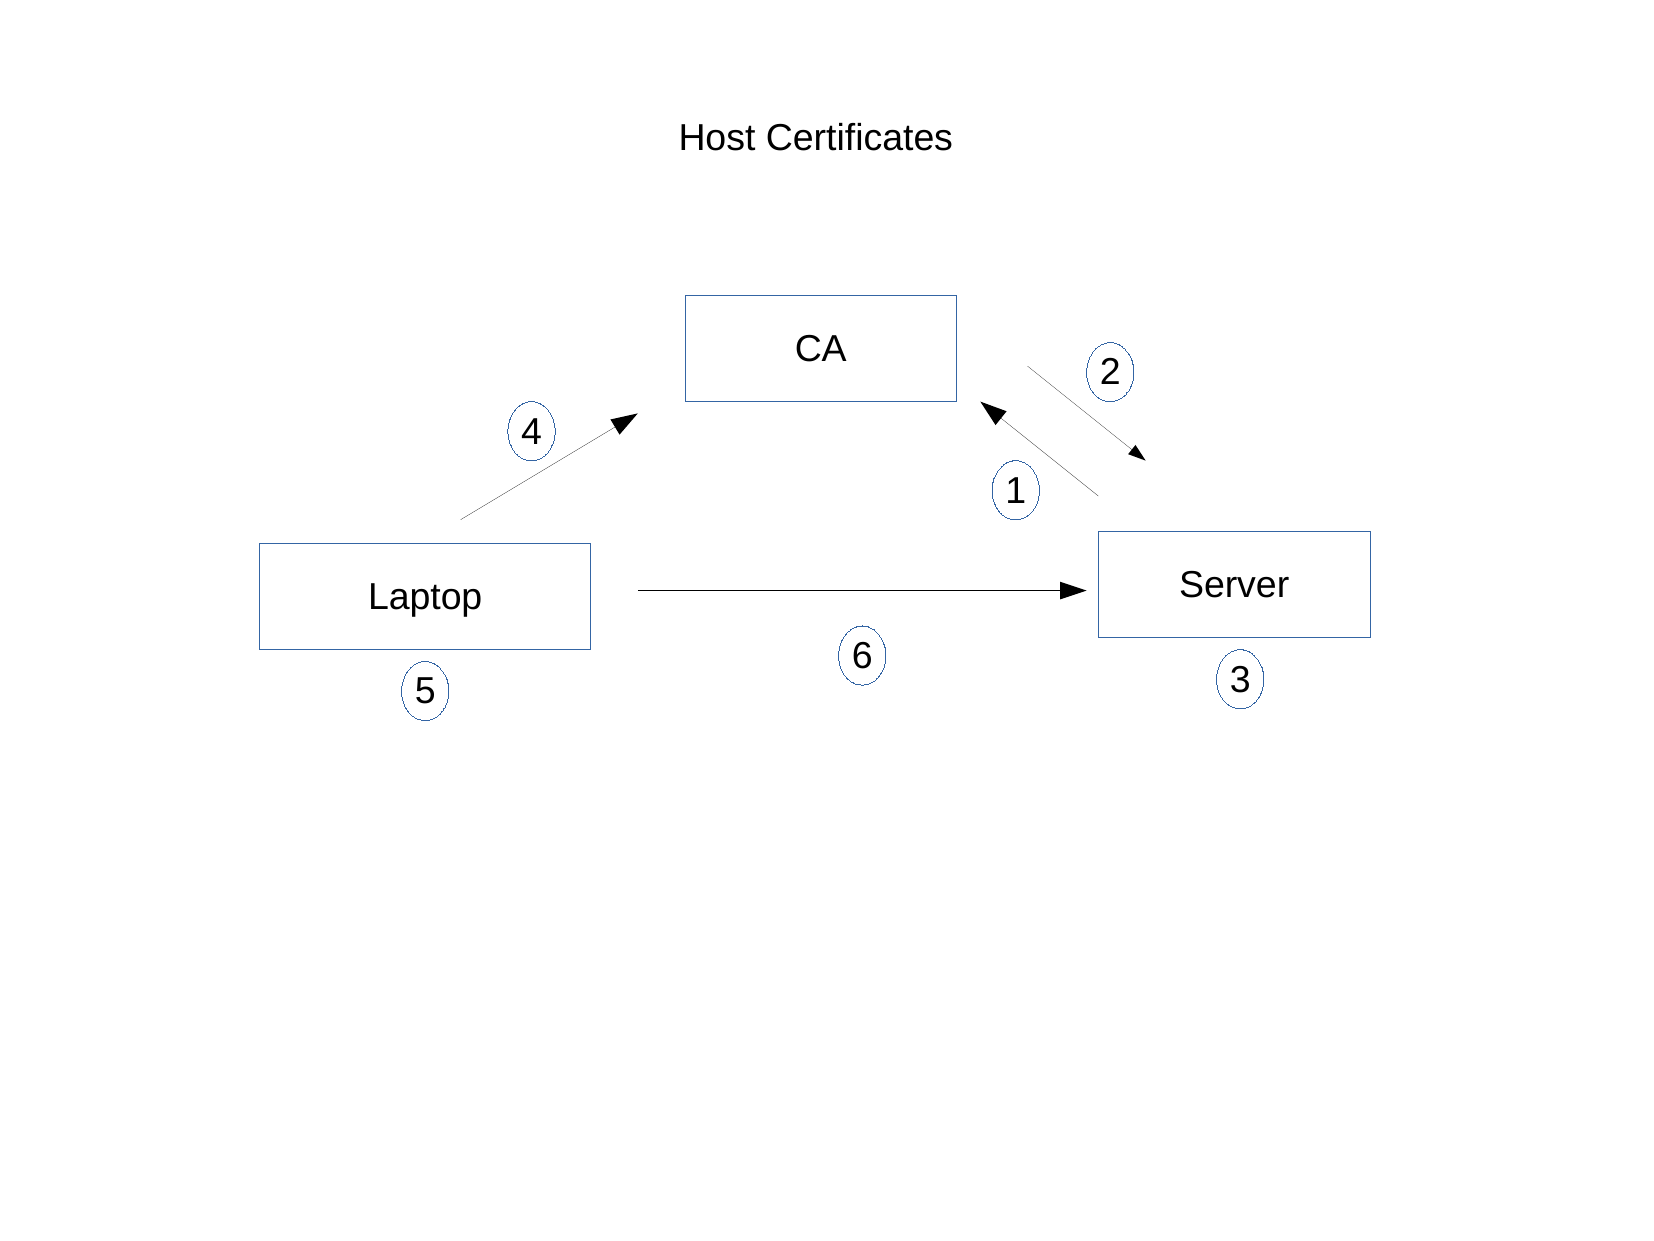

Host Certificates
CA
2
4
1
Server
Laptop
6
3
5